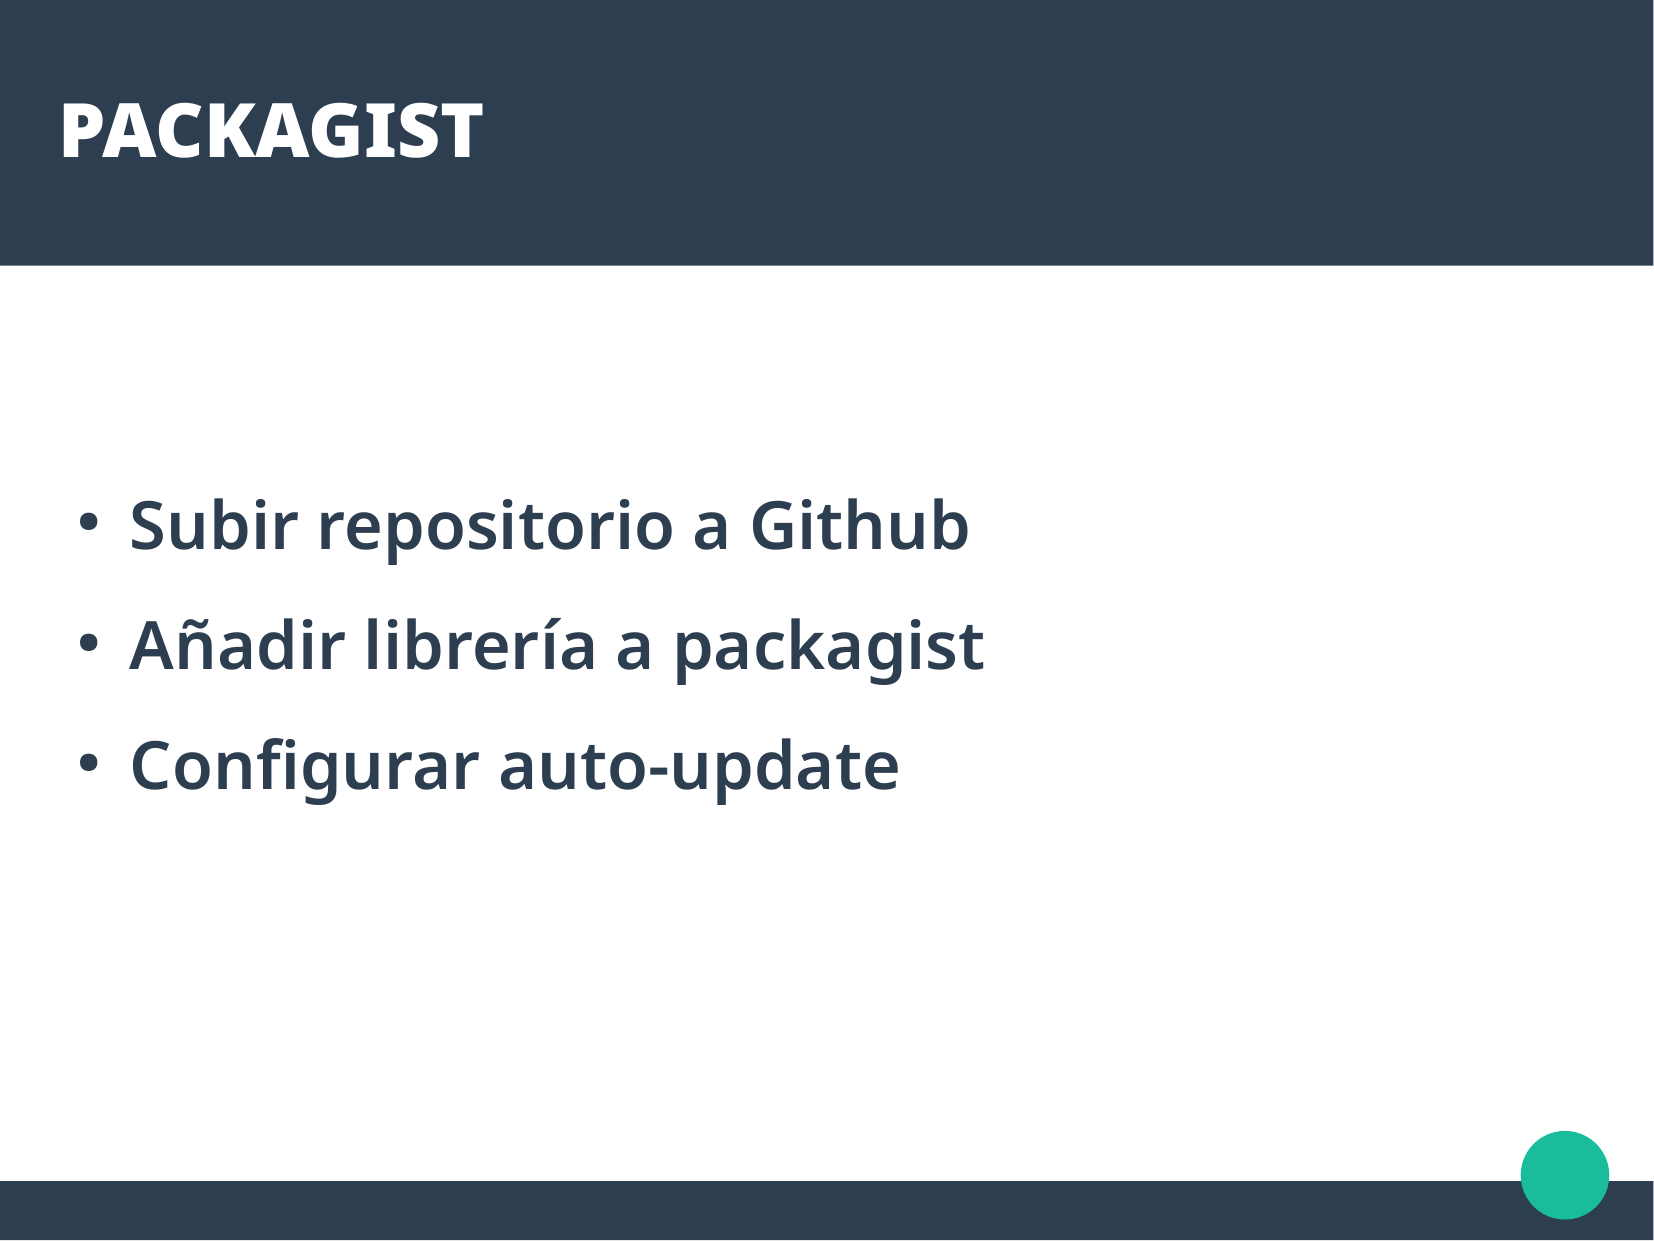

# PACKAGIST
Subir repositorio a Github
Añadir librería a packagist
Configurar auto-update